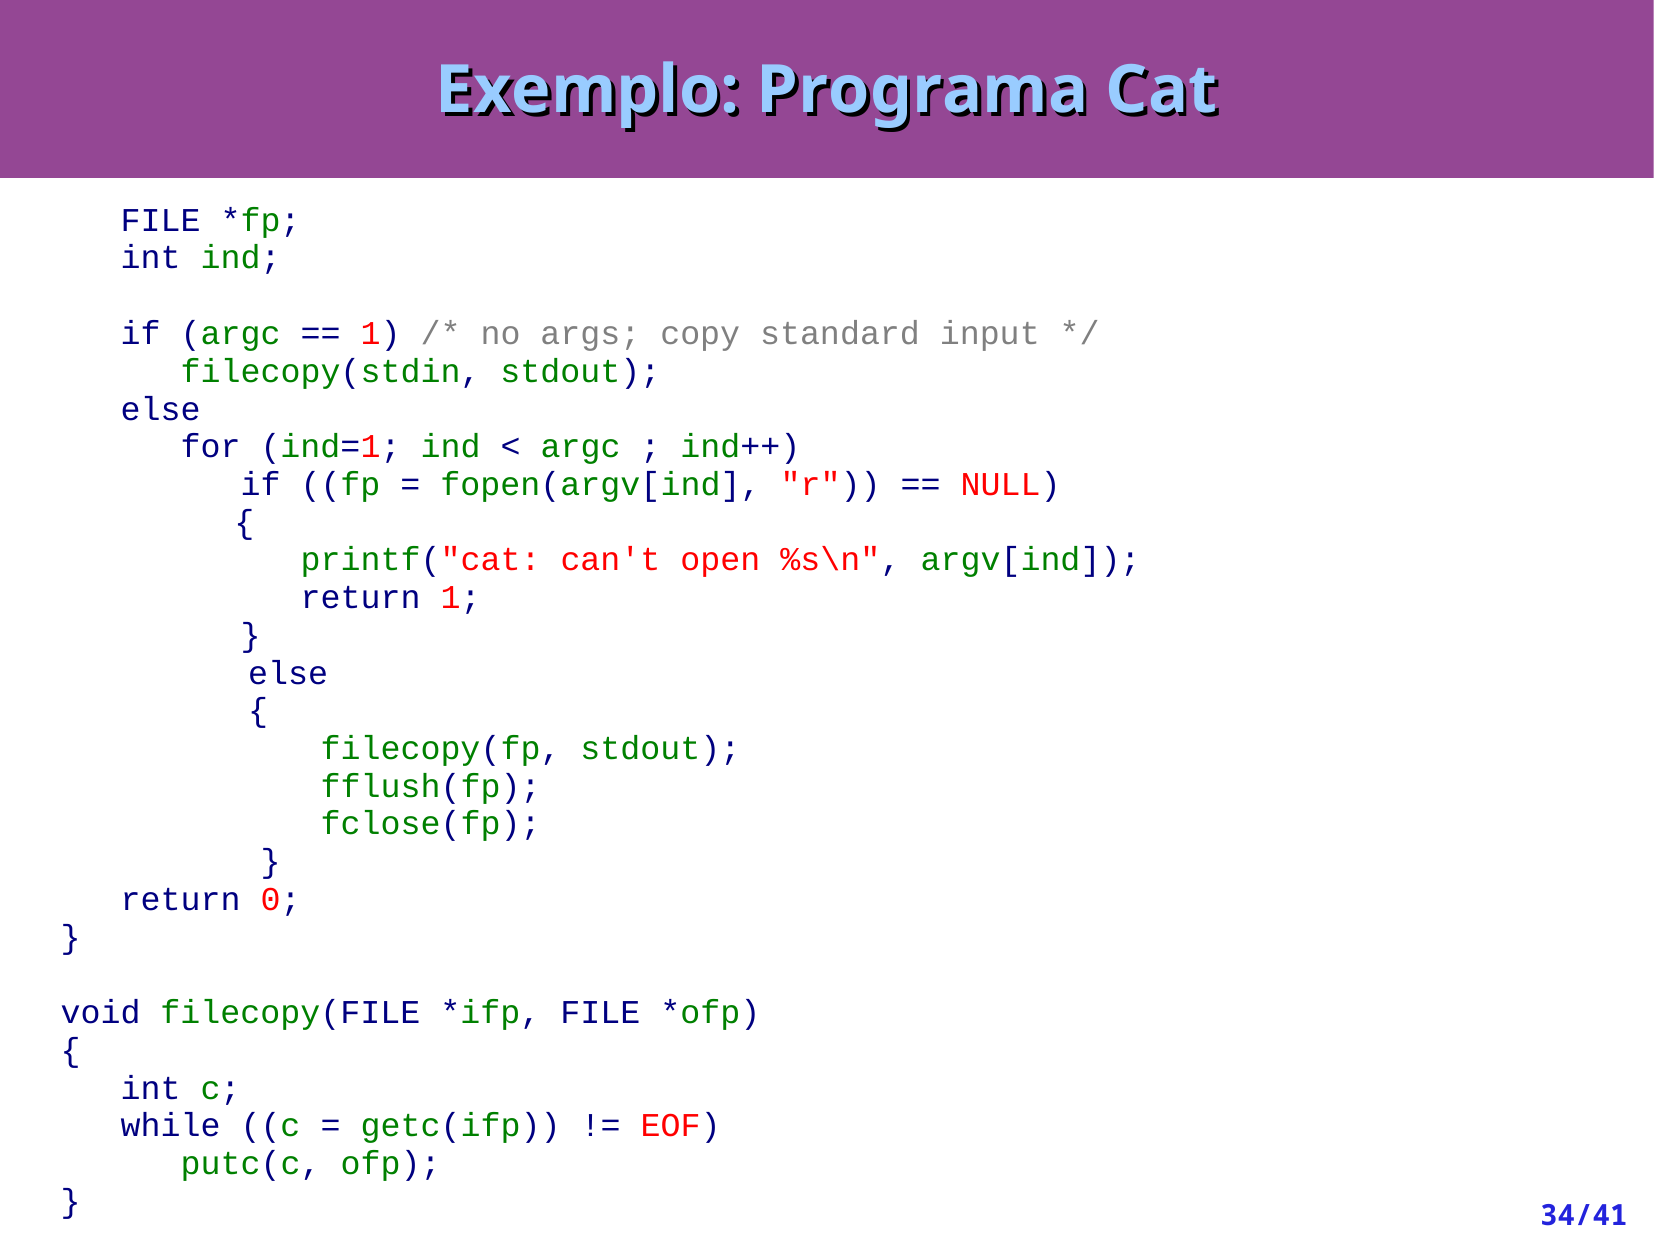

# Exemplo: Programa Cat
 FILE *fp;
 int ind;
 if (argc == 1) /* no args; copy standard input */
 filecopy(stdin, stdout);
 else
 for (ind=1; ind < argc ; ind++)
 if ((fp = fopen(argv[ind], "r")) == NULL)
	 {
 printf("cat: can't open %s\n", argv[ind]);
 return 1;
 }
		 else
		 {
 filecopy(fp, stdout);
 fflush(fp);
 fclose(fp);
 }
 return 0;
}
void filecopy(FILE *ifp, FILE *ofp)
{
 int c;
 while ((c = getc(ifp)) != EOF)
 putc(c, ofp);
}
34